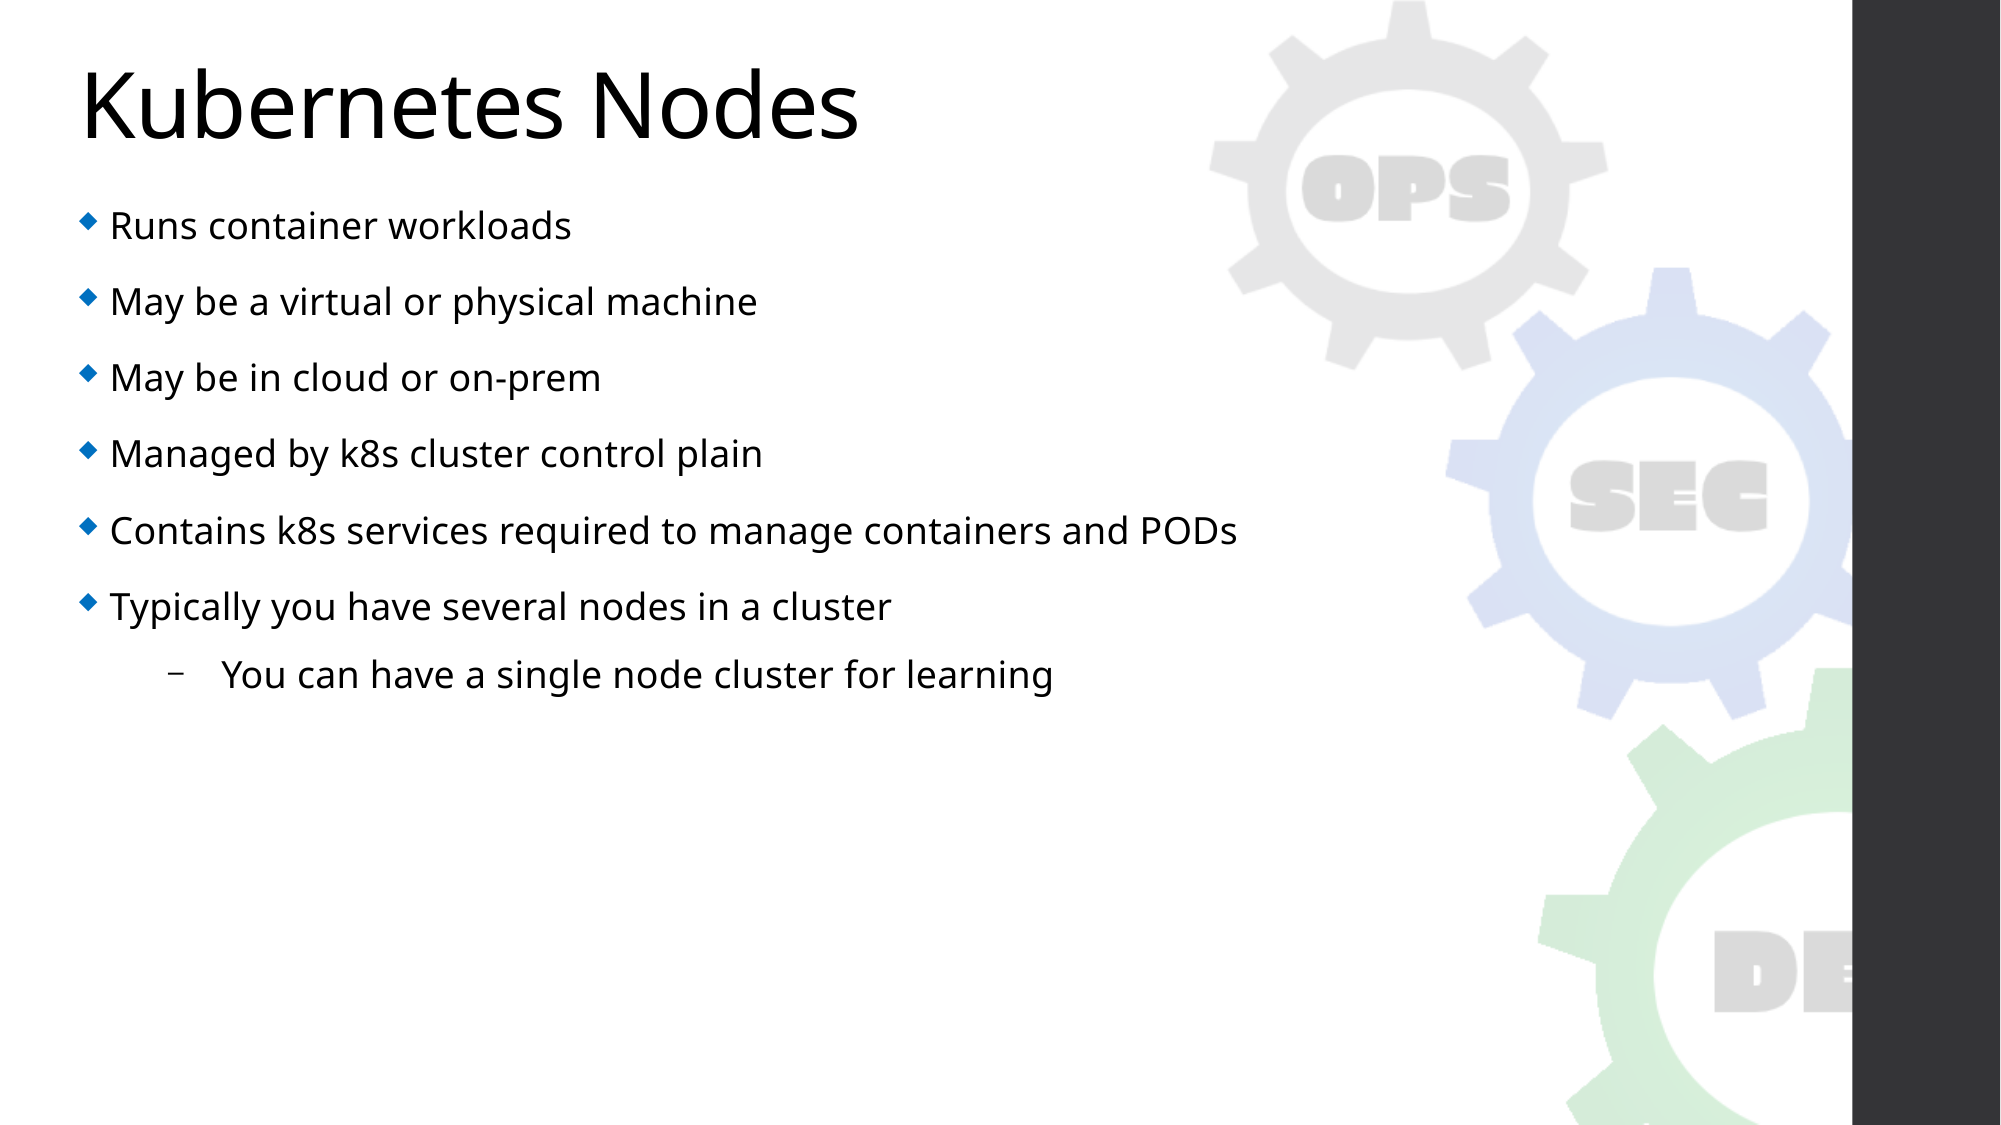

# Kubernetes Nodes
Runs container workloads
May be a virtual or physical machine
May be in cloud or on-prem
Managed by k8s cluster control plain
Contains k8s services required to manage containers and PODs
Typically you have several nodes in a cluster
You can have a single node cluster for learning